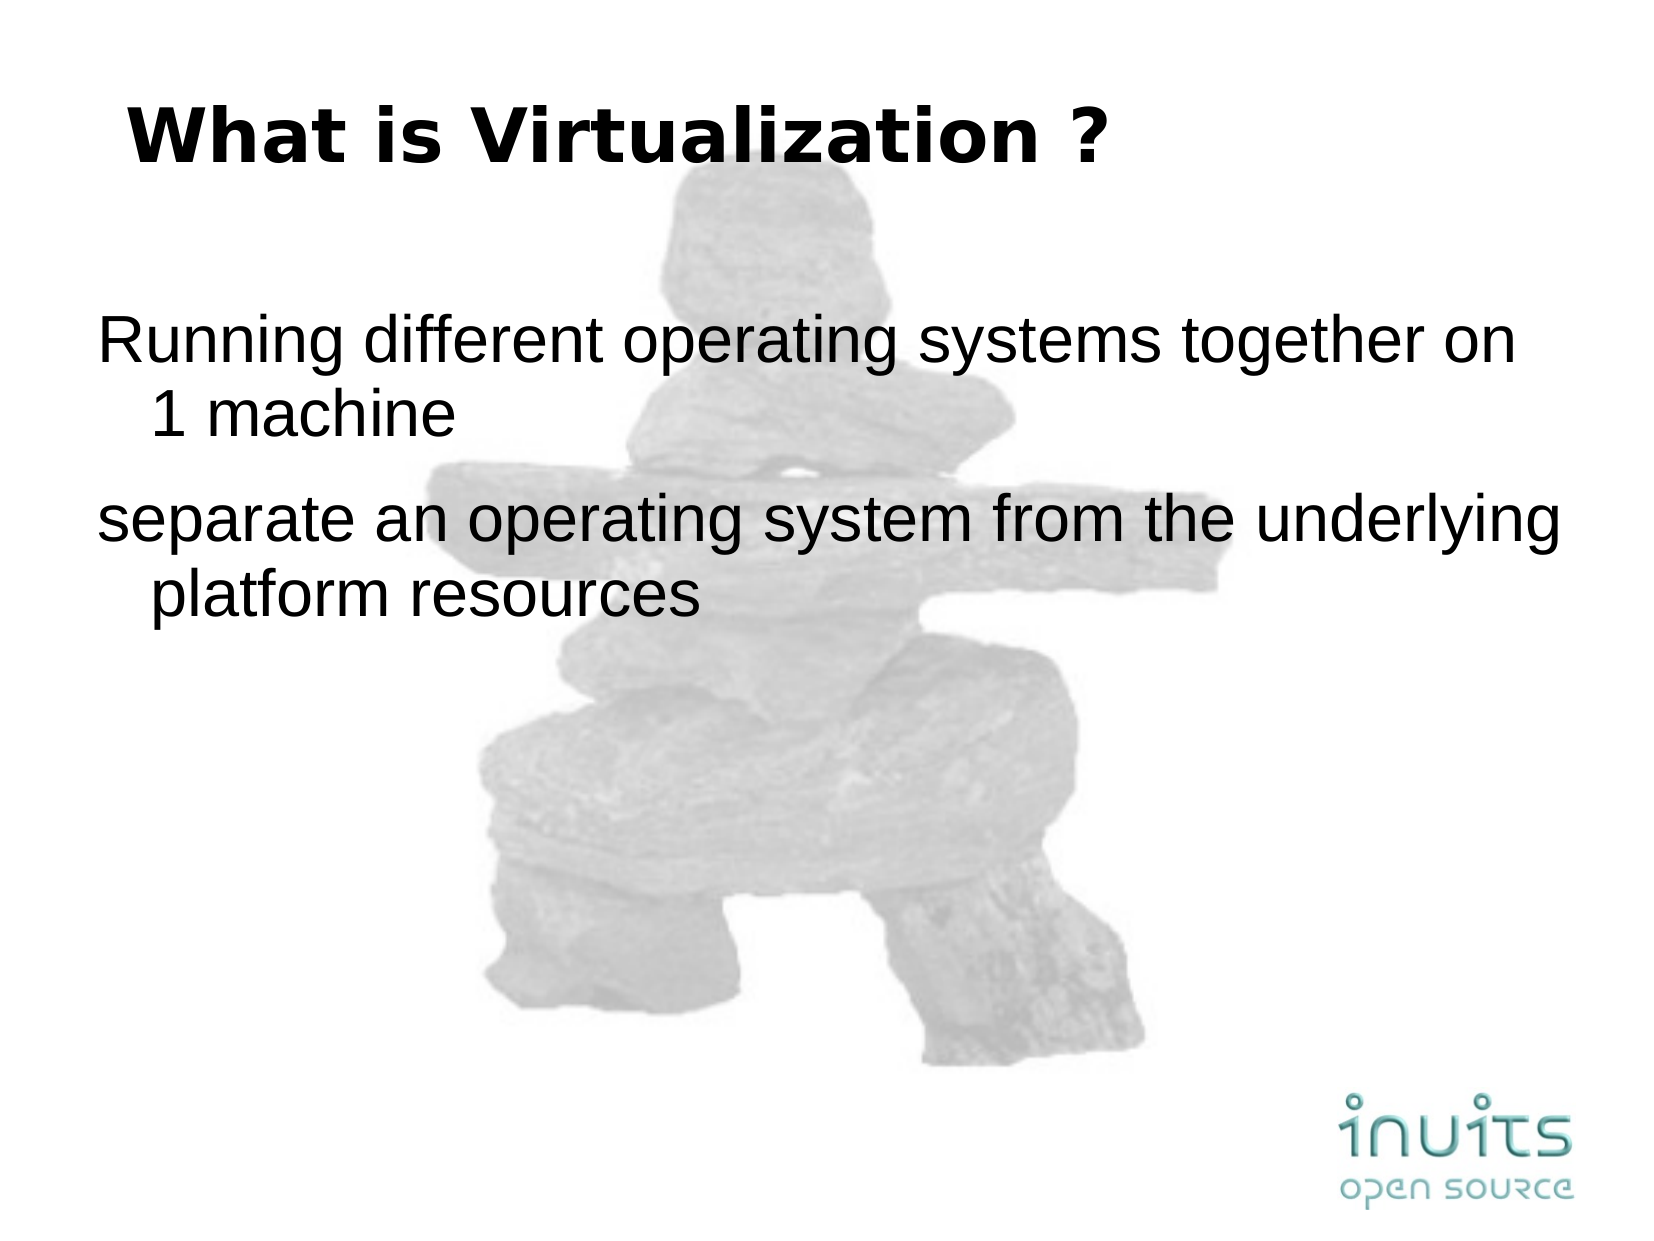

What is Virtualization ?
# Running different operating systems together on 1 machine
separate an operating system from the underlying platform resources
4